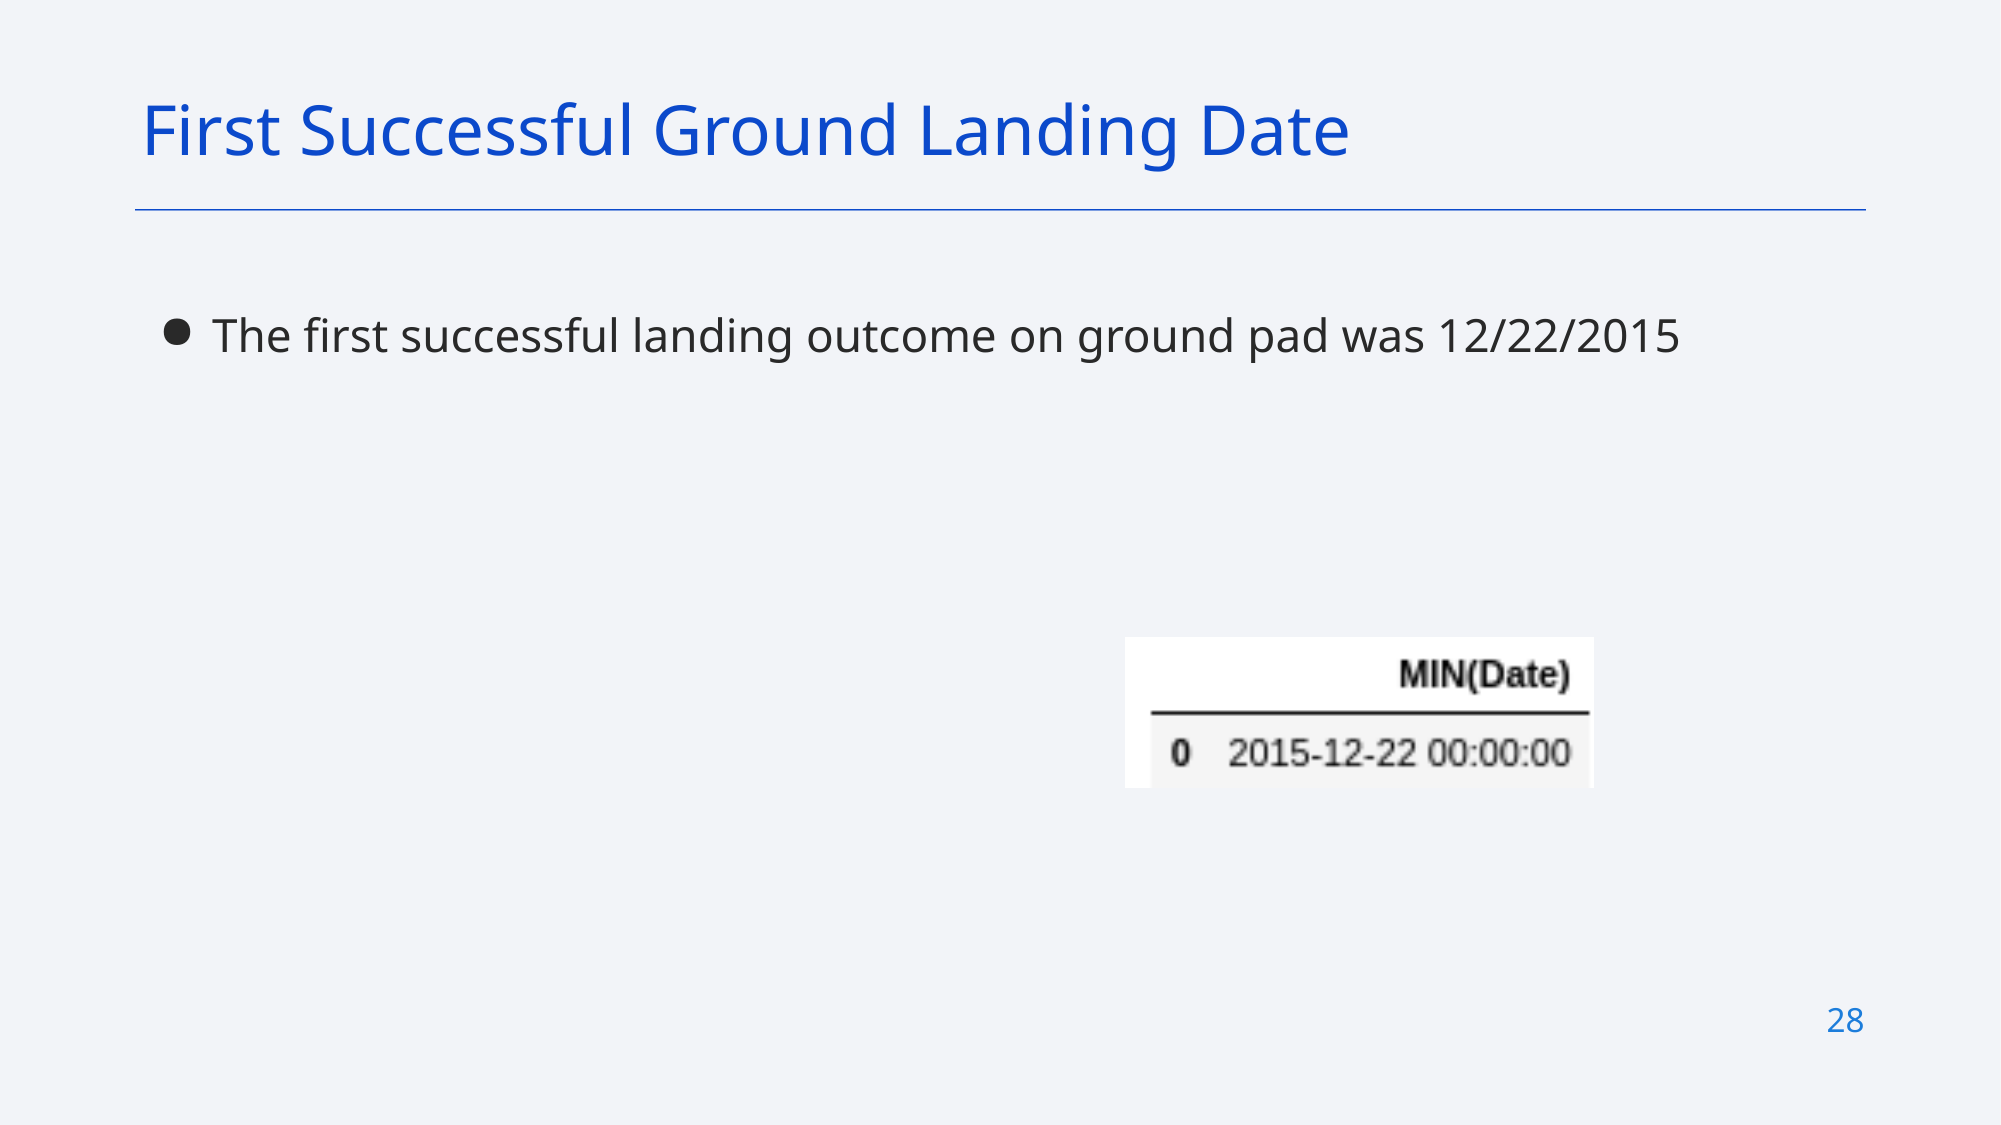

First Successful Ground Landing Date
# The first successful landing outcome on ground pad was 12/22/2015